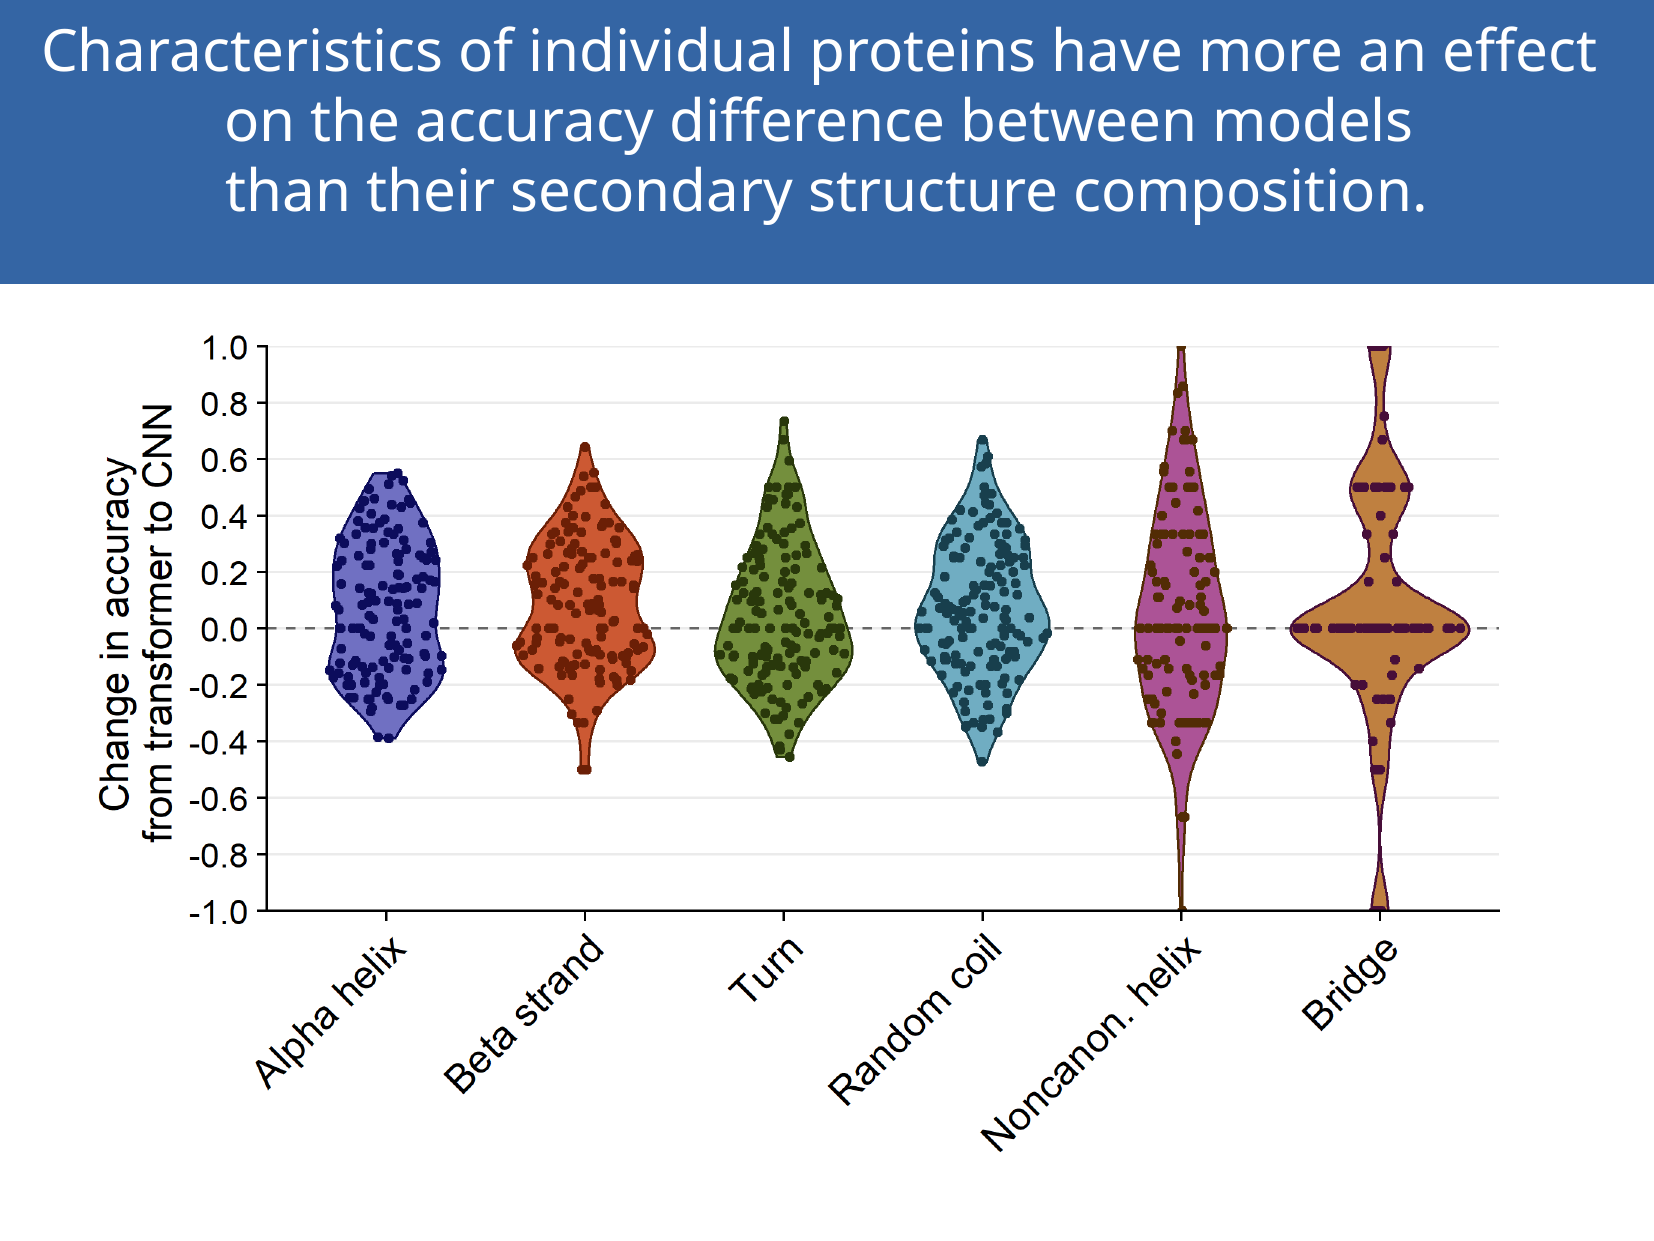

Characteristics of individual proteins have more an effect
on the accuracy difference between models
than their secondary structure composition.